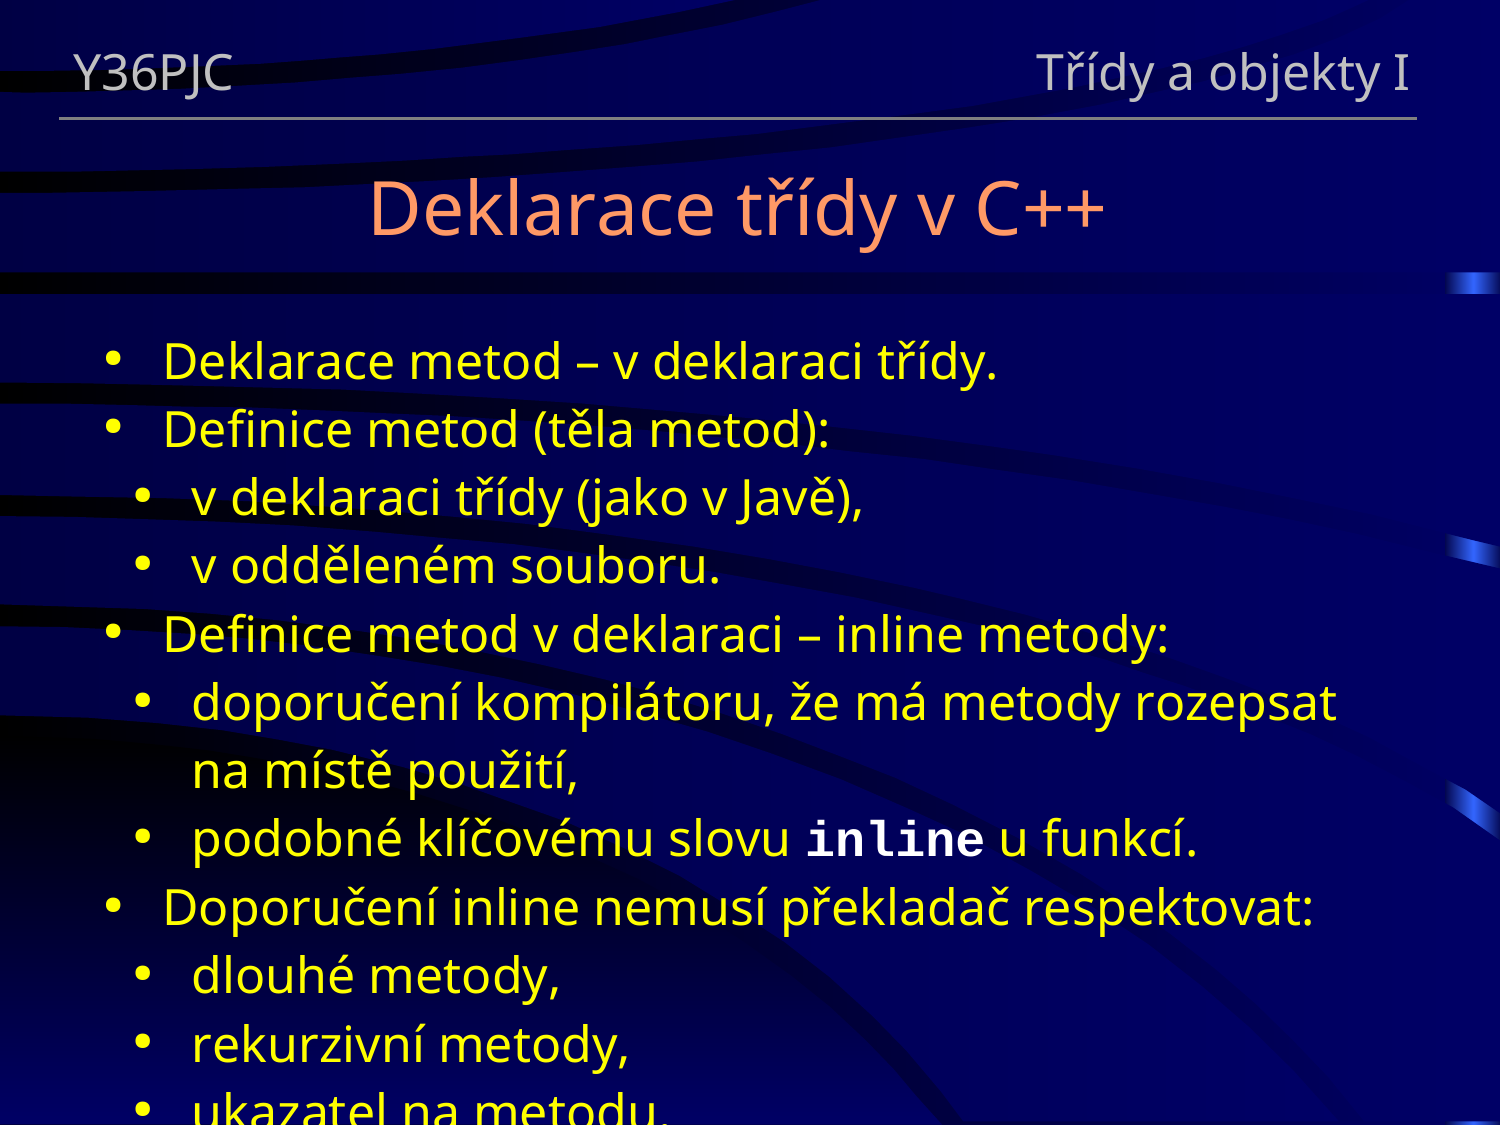

Y36PJC
Třídy a objekty I
Deklarace třídy v C++
Deklarace metod – v deklaraci třídy.
Definice metod (těla metod):
v deklaraci třídy (jako v Javě),
v odděleném souboru.
Definice metod v deklaraci – inline metody:
doporučení kompilátoru, že má metody rozepsat na místě použití,
podobné klíčovému slovu inline u funkcí.
Doporučení inline nemusí překladač respektovat:
dlouhé metody,
rekurzivní metody,
ukazatel na metodu.